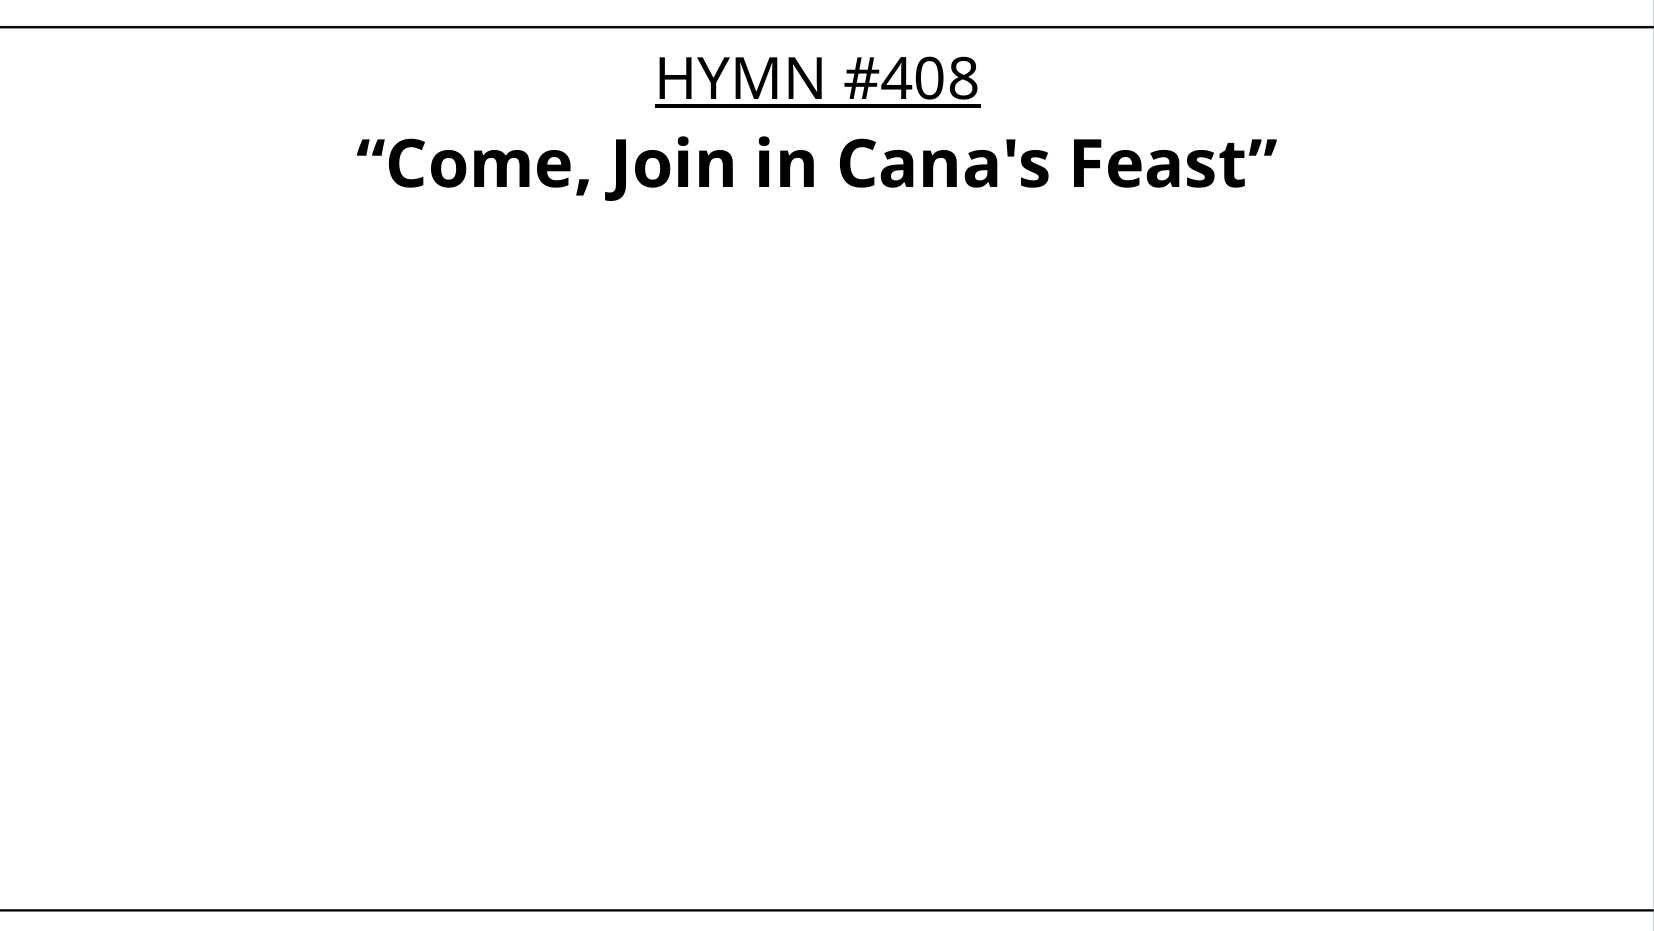

HYMN #408
“Come, Join in Cana's Feast”